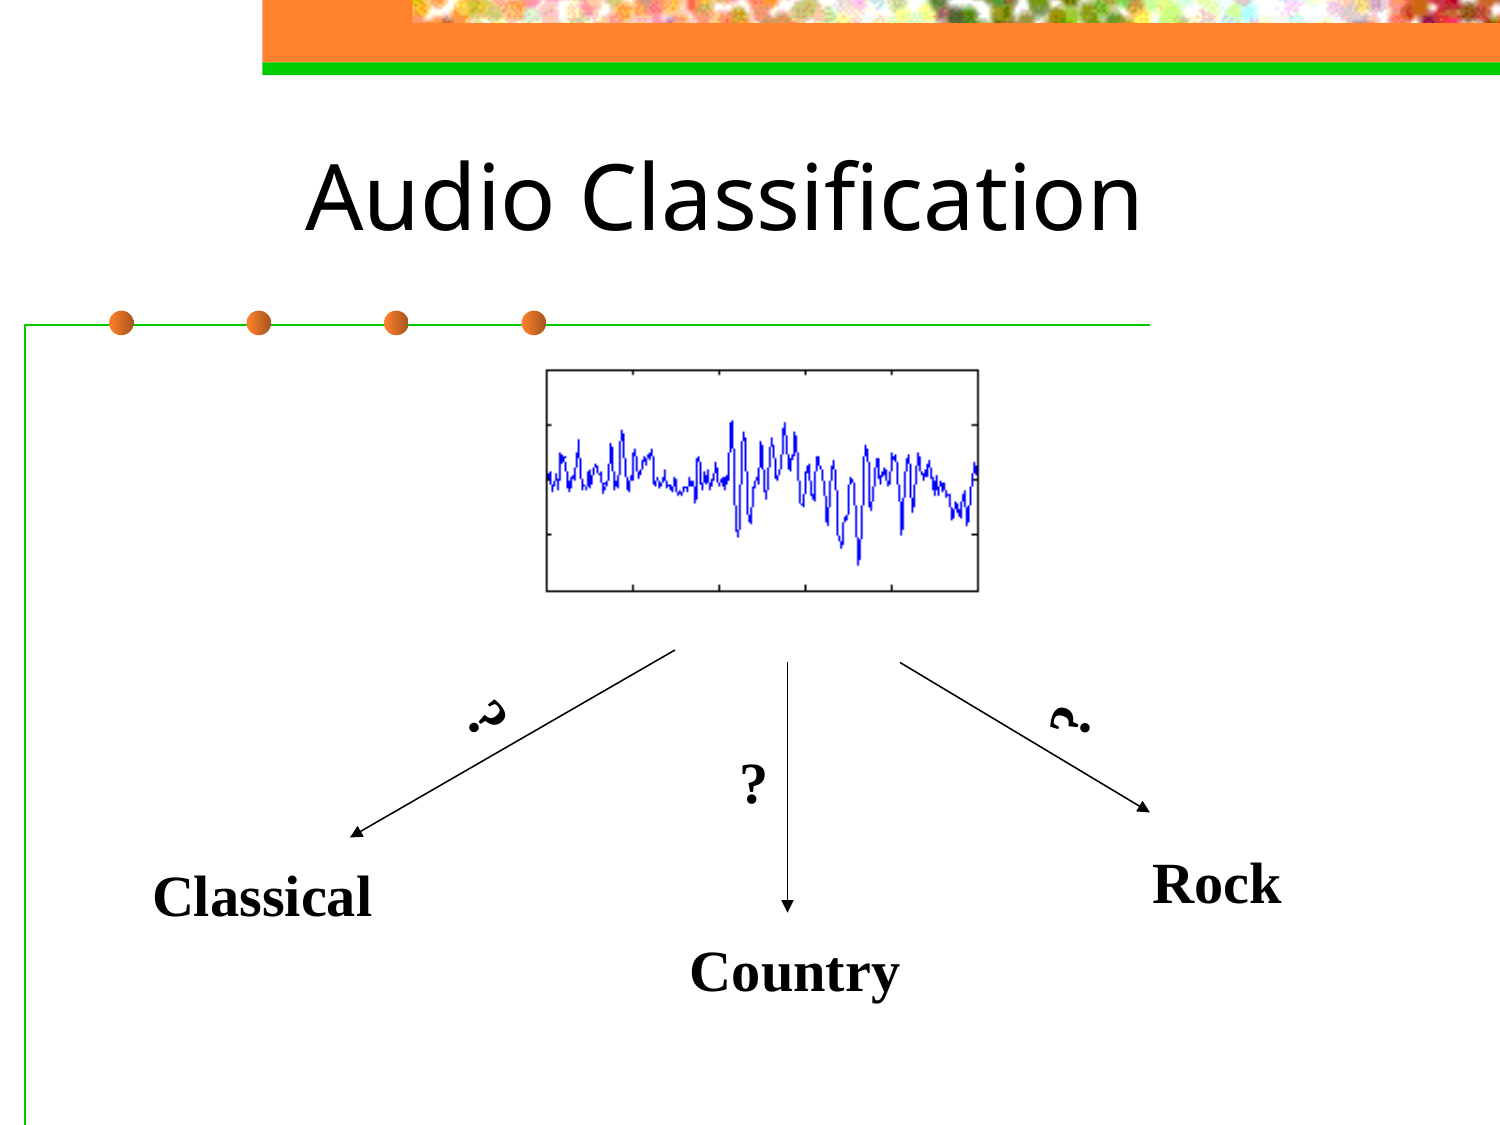

# Audio Classification
?
?
?
Rock
Classical
Country